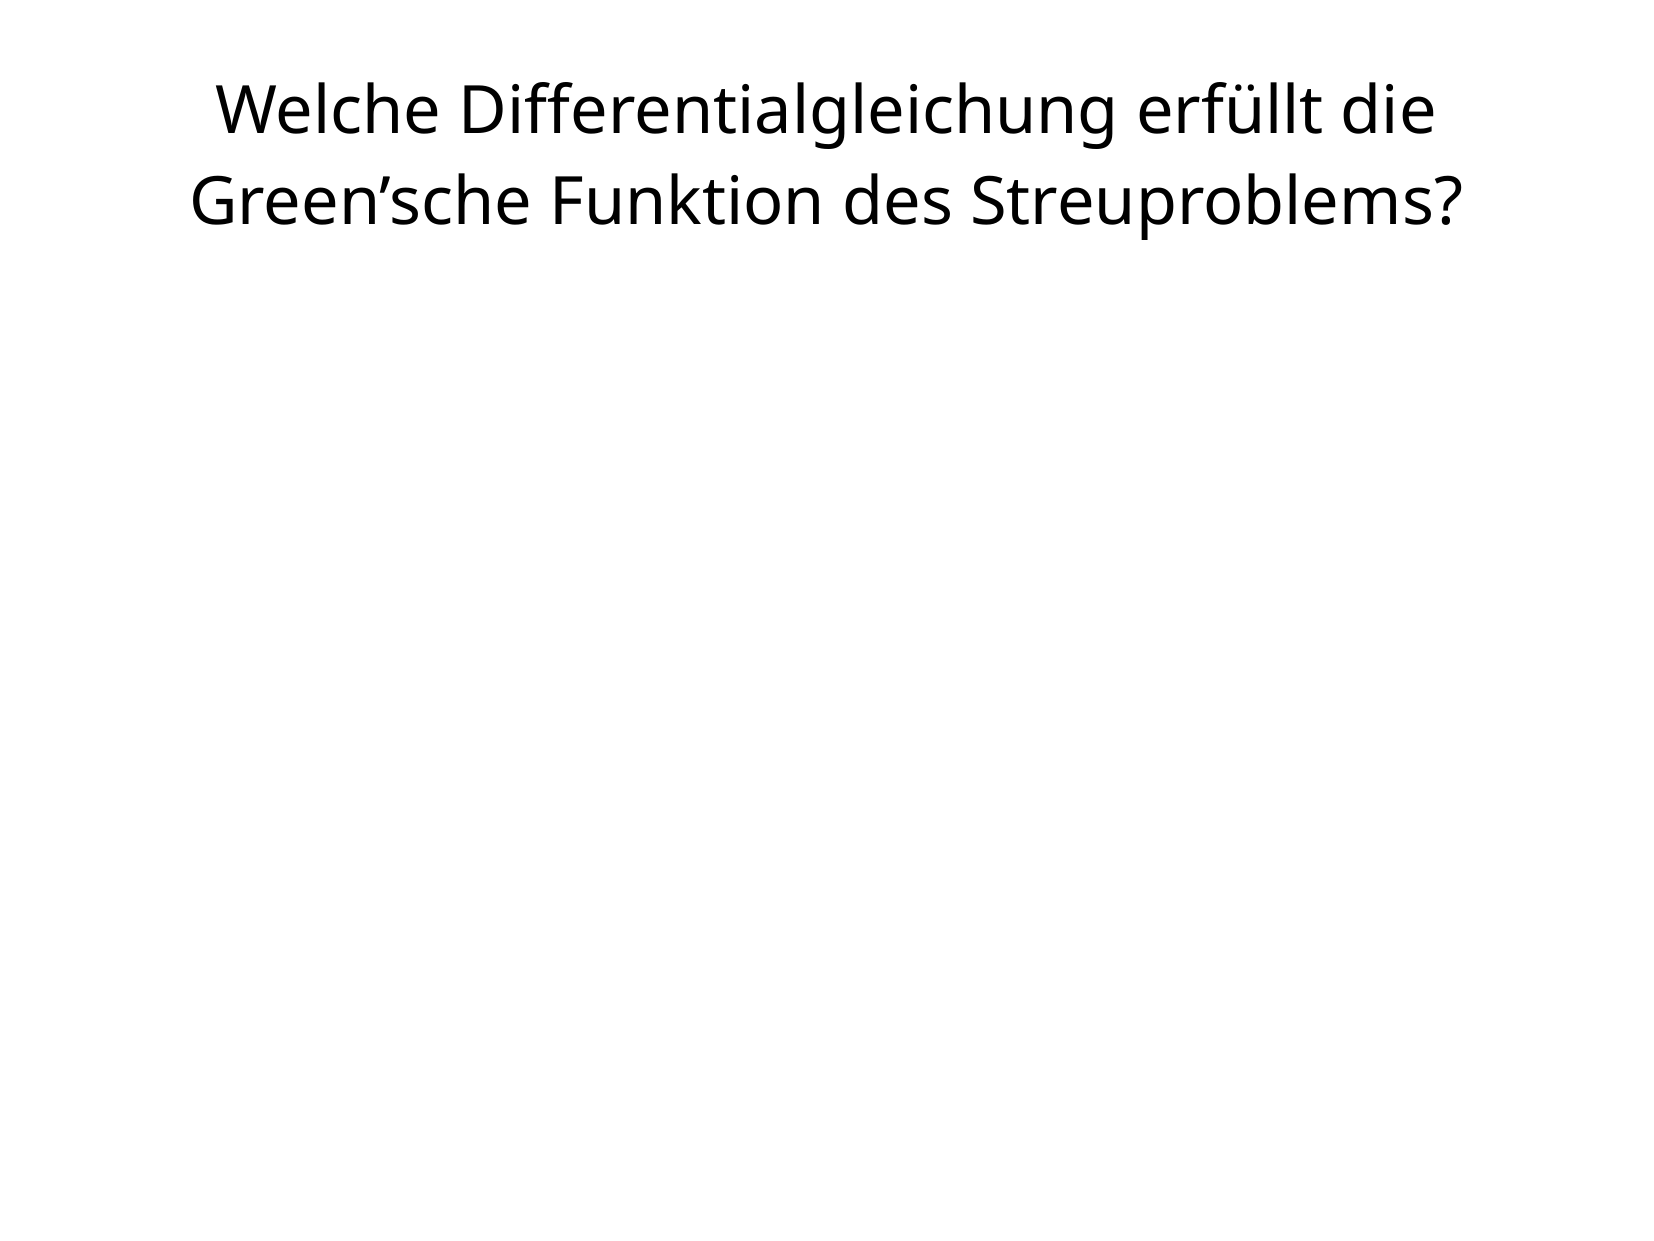

# Welche Differentialgleichung erfüllt die Green’sche Funktion des Streuproblems?